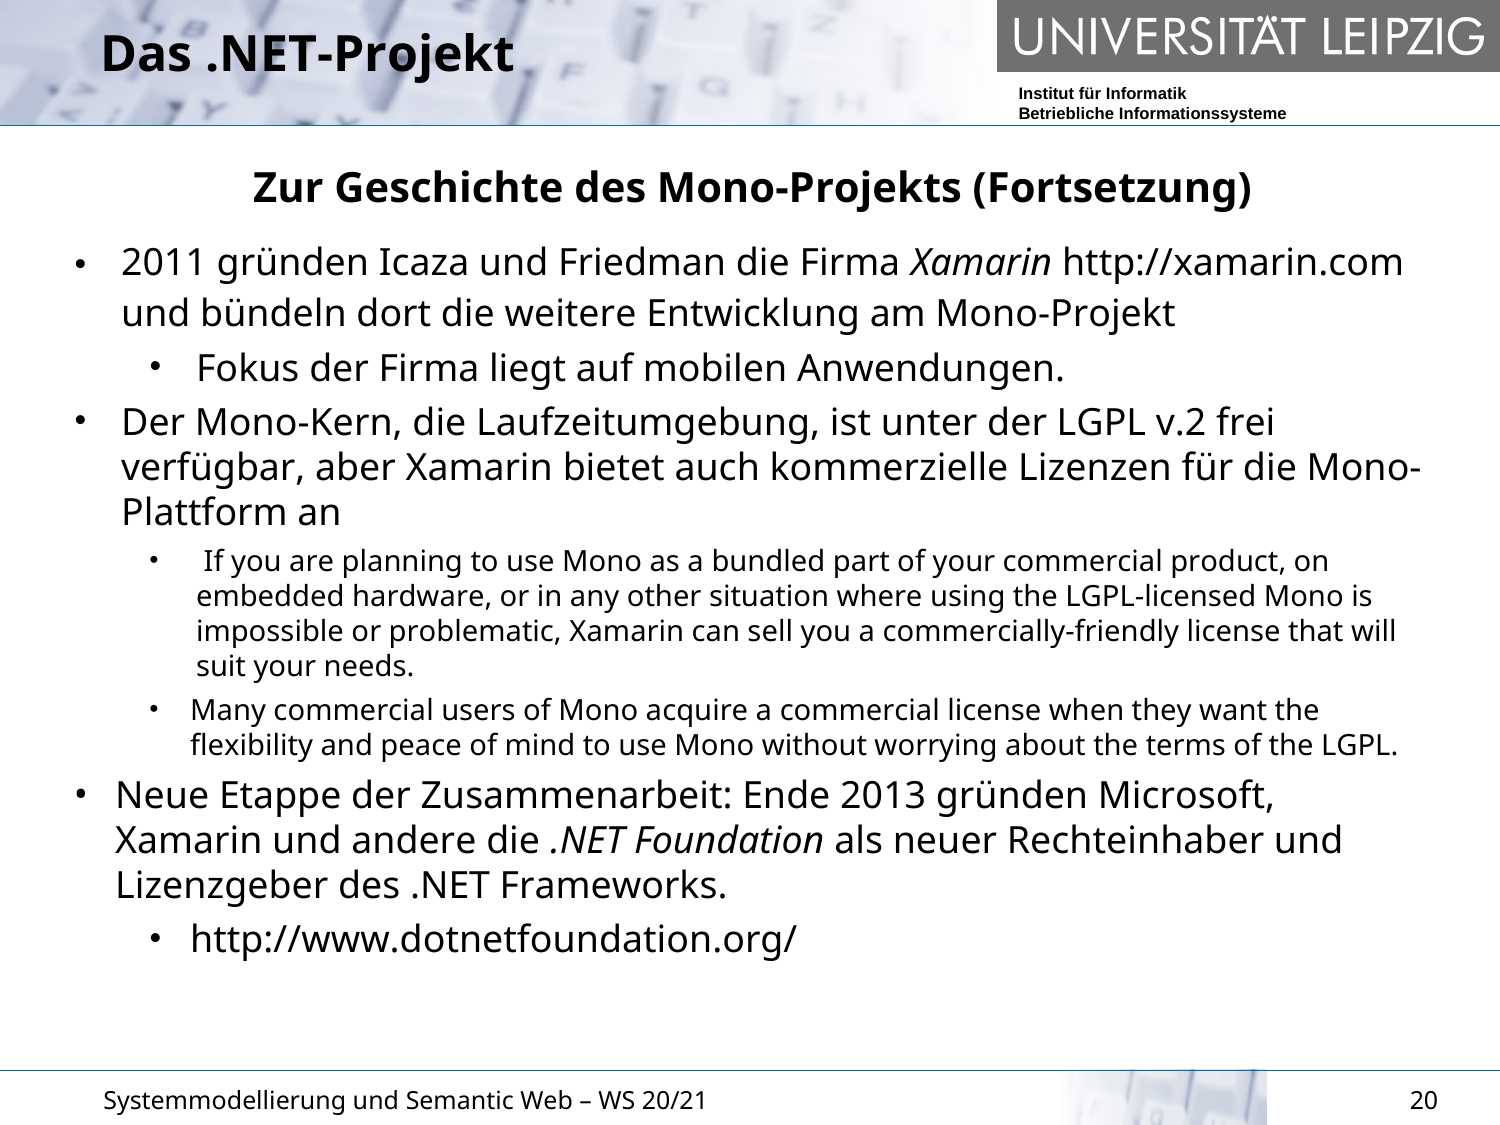

Das .NET-Projekt
Zur Geschichte des Mono-Projekts (Fortsetzung)
2011 gründen Icaza und Friedman die Firma Xamarin http://xamarin.com und bündeln dort die weitere Entwicklung am Mono-Projekt
Fokus der Firma liegt auf mobilen Anwendungen.
Der Mono-Kern, die Laufzeitumgebung, ist unter der LGPL v.2 frei verfügbar, aber Xamarin bietet auch kommerzielle Lizenzen für die Mono-Plattform an
 If you are planning to use Mono as a bundled part of your commercial product, on embedded hardware, or in any other situation where using the LGPL-licensed Mono is impossible or problematic, Xamarin can sell you a commercially-friendly license that will suit your needs.
Many commercial users of Mono acquire a commercial license when they want the flexibility and peace of mind to use Mono without worrying about the terms of the LGPL.
Neue Etappe der Zusammenarbeit: Ende 2013 gründen Microsoft, Xamarin und andere die .NET Foundation als neuer Rechteinhaber und Lizenzgeber des .NET Frameworks.
http://www.dotnetfoundation.org/
Systemmodellierung und Semantic Web – WS 20/21
20